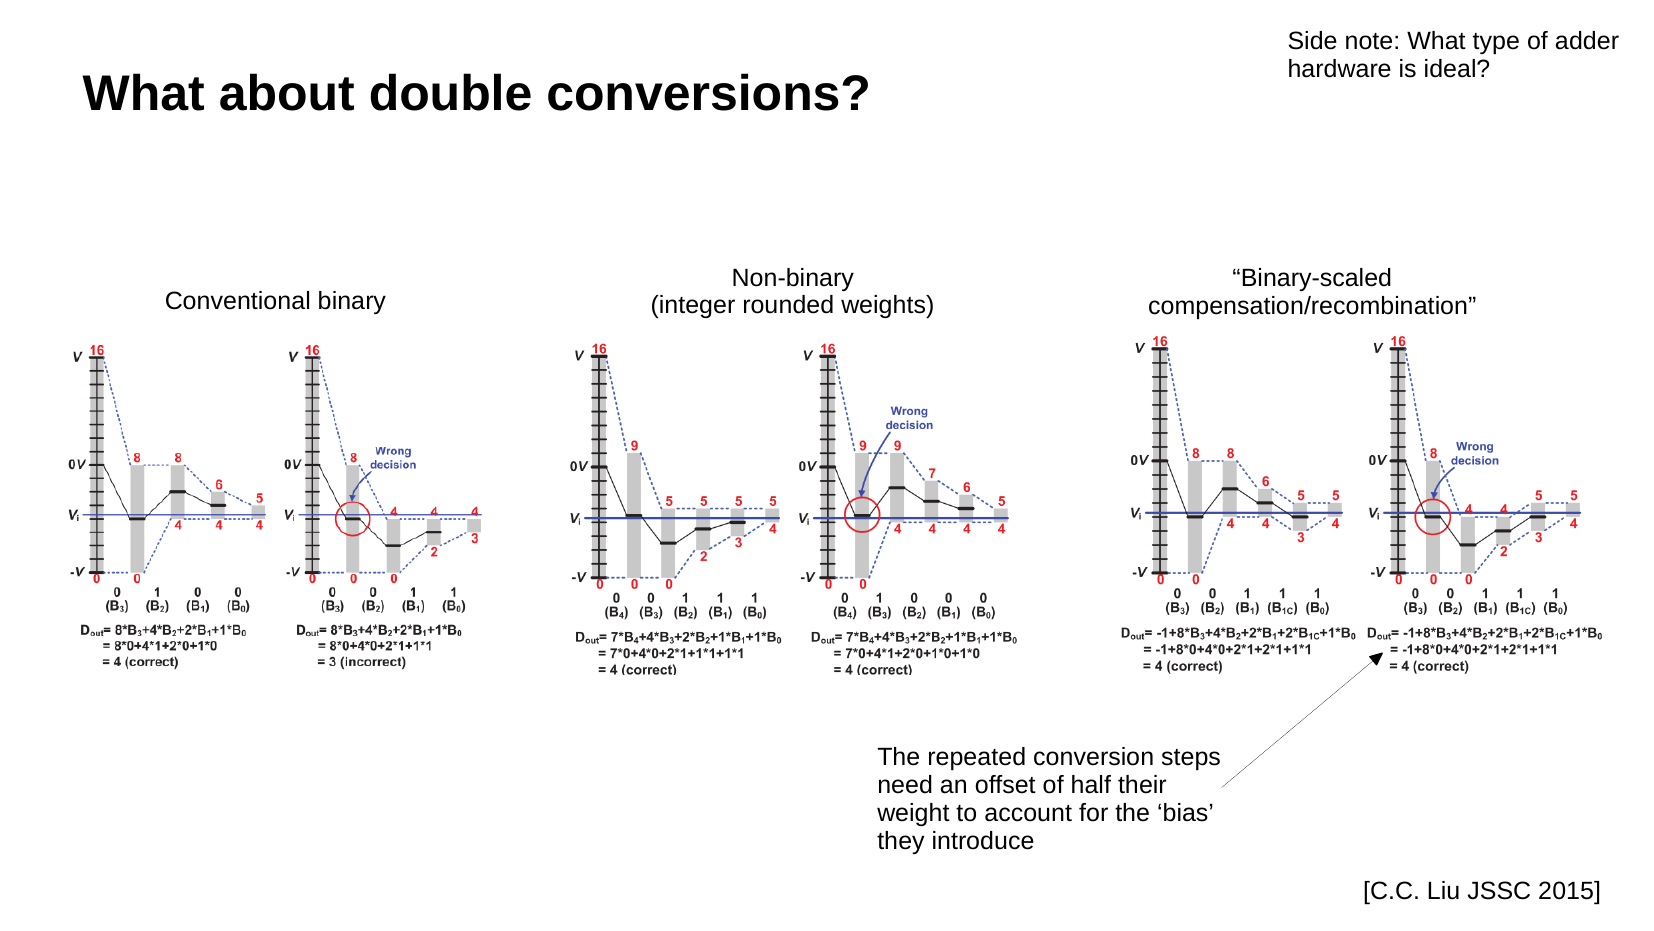

Side note: What type of adder hardware is ideal?
# What about double conversions?
Non-binary
(integer rounded weights)
“Binary-scaled compensation/recombination”
Conventional binary
The repeated conversion steps need an offset of half their weight to account for the ‘bias’ they introduce
[C.C. Liu JSSC 2015]